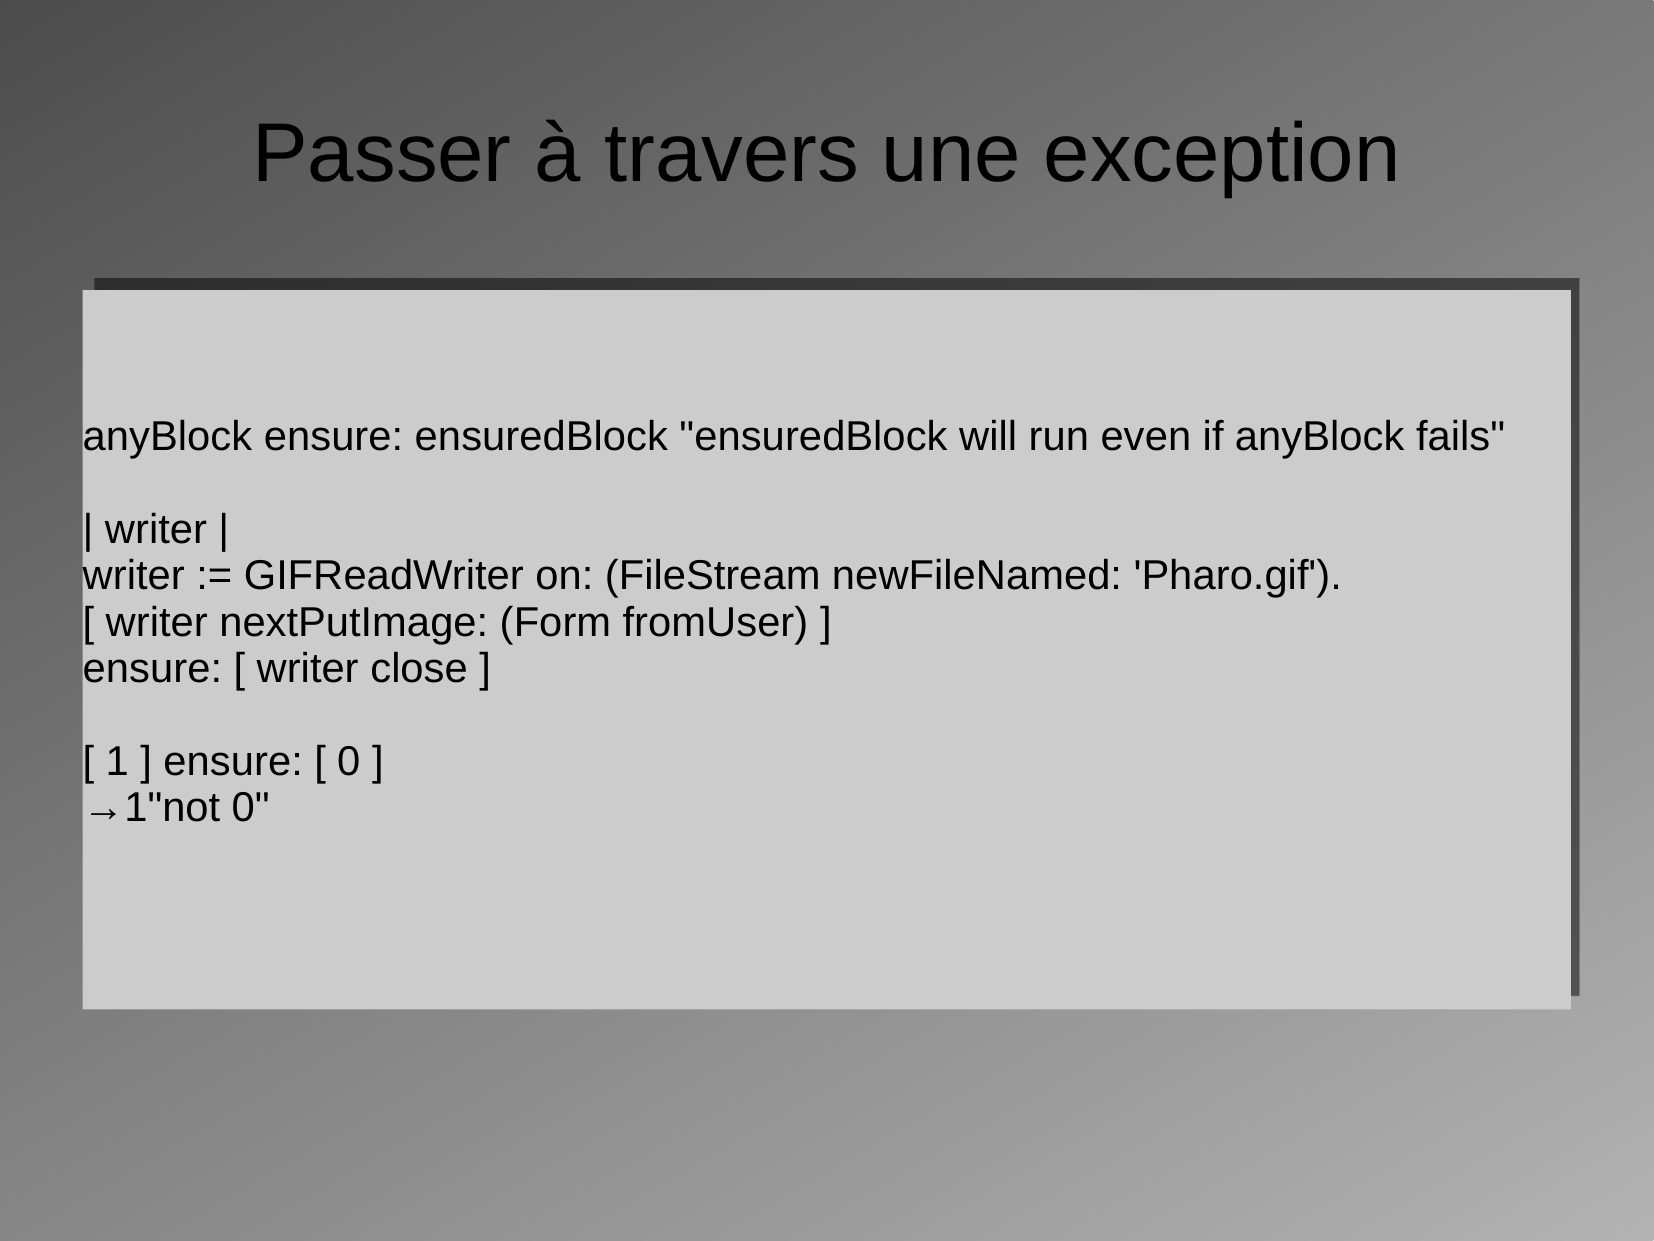

# Passer à travers une exception
anyBlock ensure: ensuredBlock "ensuredBlock will run even if anyBlock fails"
| writer |
writer := GIFReadWriter on: (FileStream newFileNamed: 'Pharo.gif').
[ writer nextPutImage: (Form fromUser) ]
ensure: [ writer close ]
[ 1 ] ensure: [ 0 ]
→1"not 0"